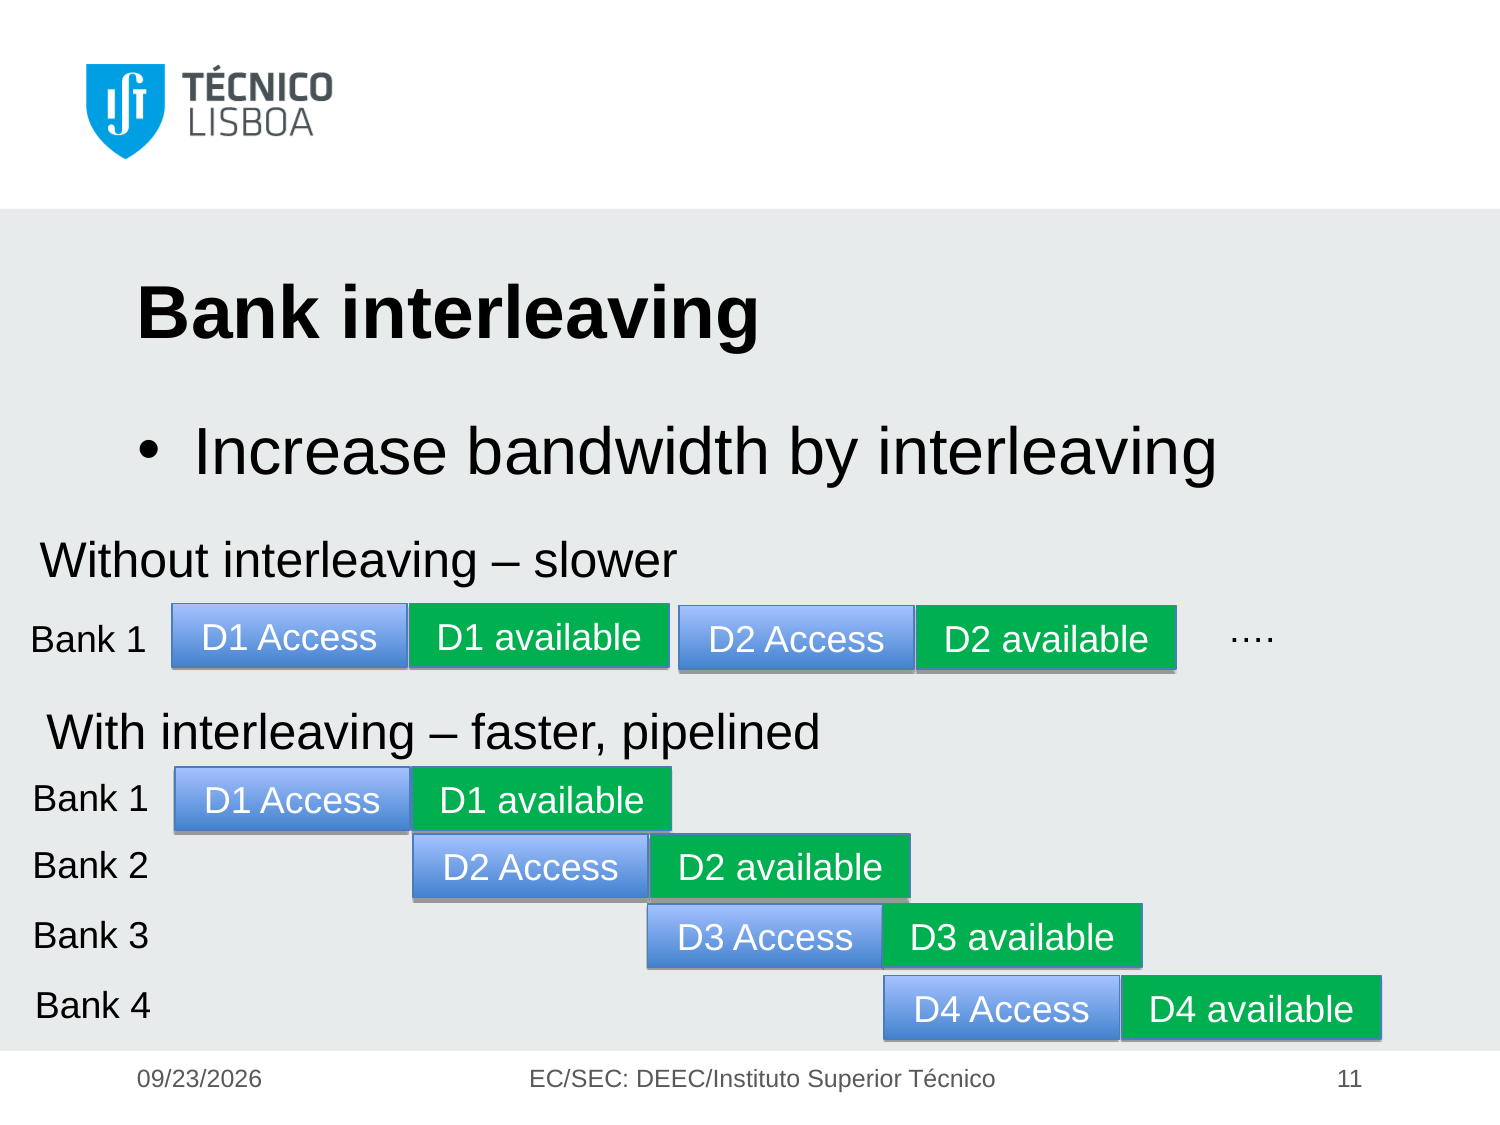

# Bank interleaving
Increase bandwidth by interleaving
Without interleaving – slower
….
D1 Access
D1 available
D2 Access
D2 available
Bank 1
With interleaving – faster, pipelined
Bank 1
D1 Access
D1 available
Bank 2
D2 Access
D2 available
Bank 3
D3 available
D3 Access
Bank 4
D4 Access
D4 available
EC/SEC: DEEC/Instituto Superior Técnico